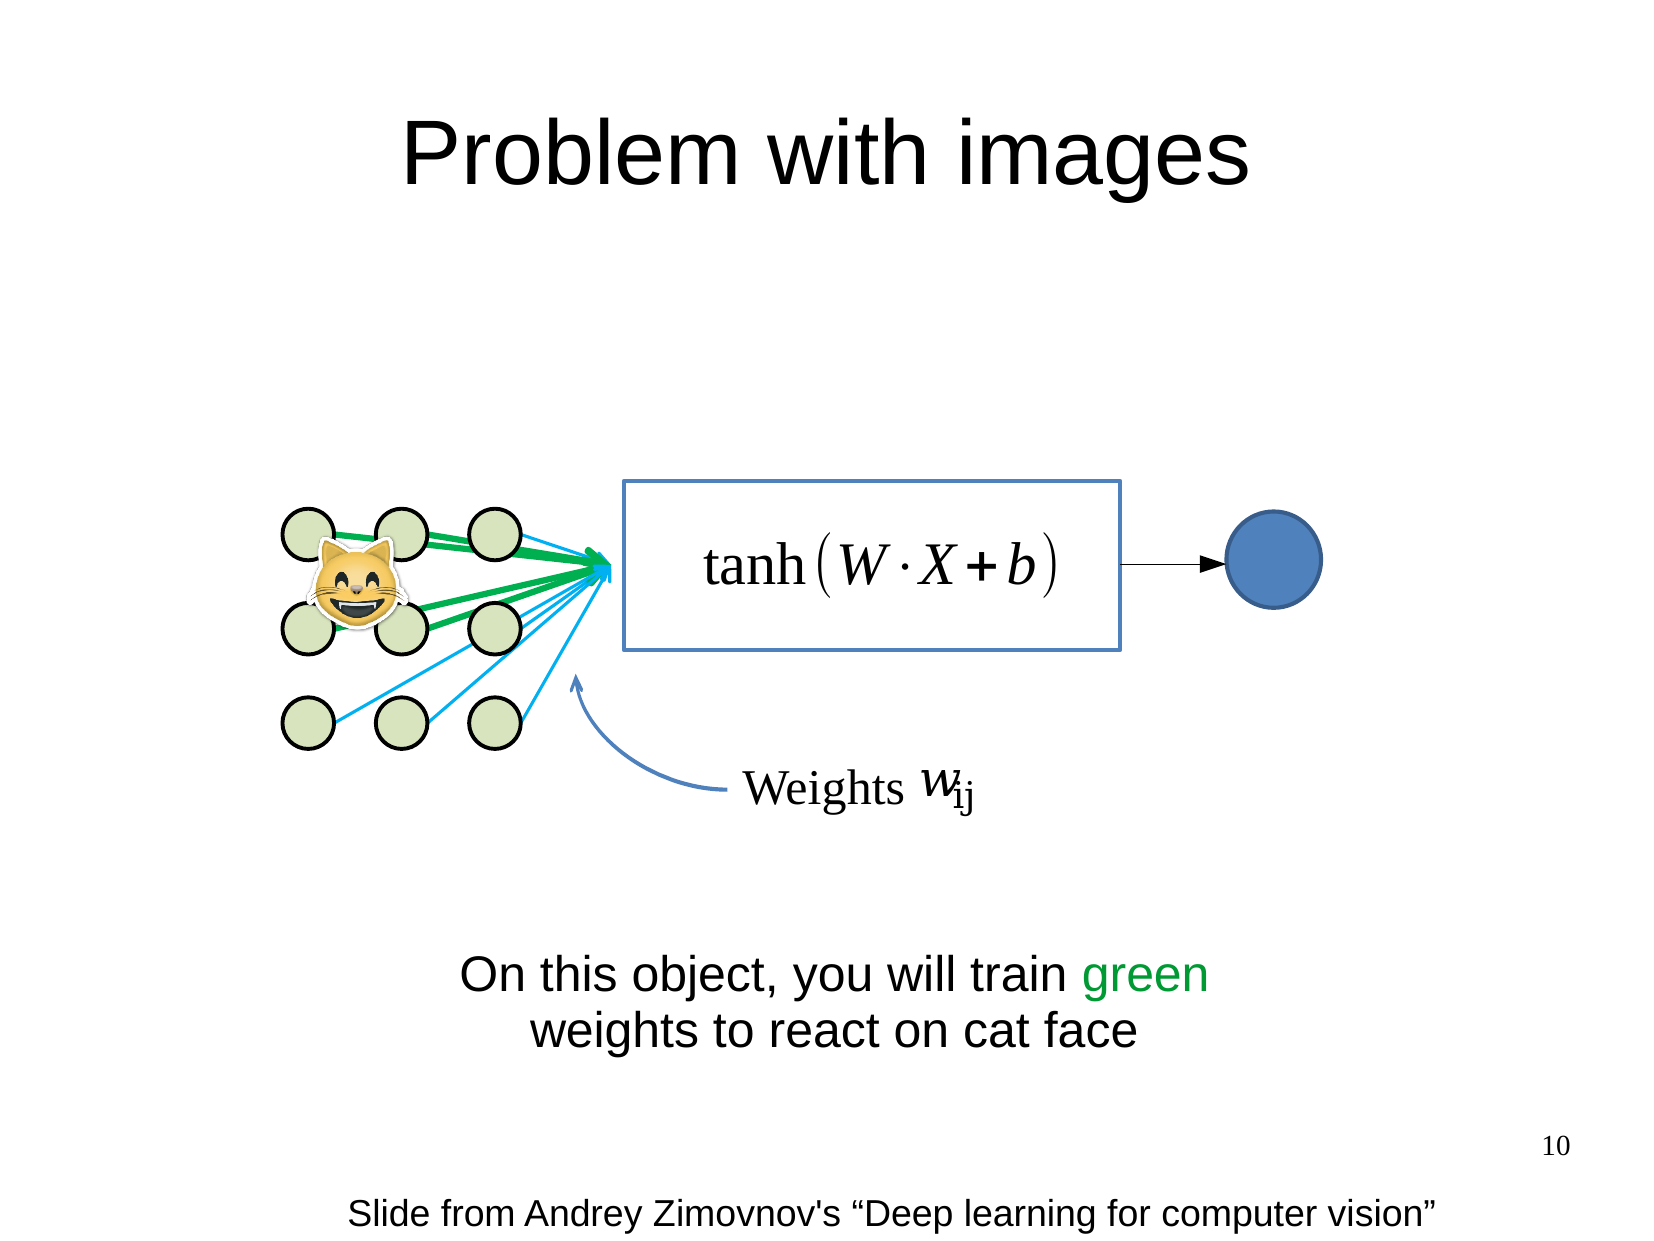

# Problem with images
𝑤
Weights
ij
On this object, you will train green
weights to react on cat face
10
Slide from Andrey Zimovnov's “Deep learning for computer vision”